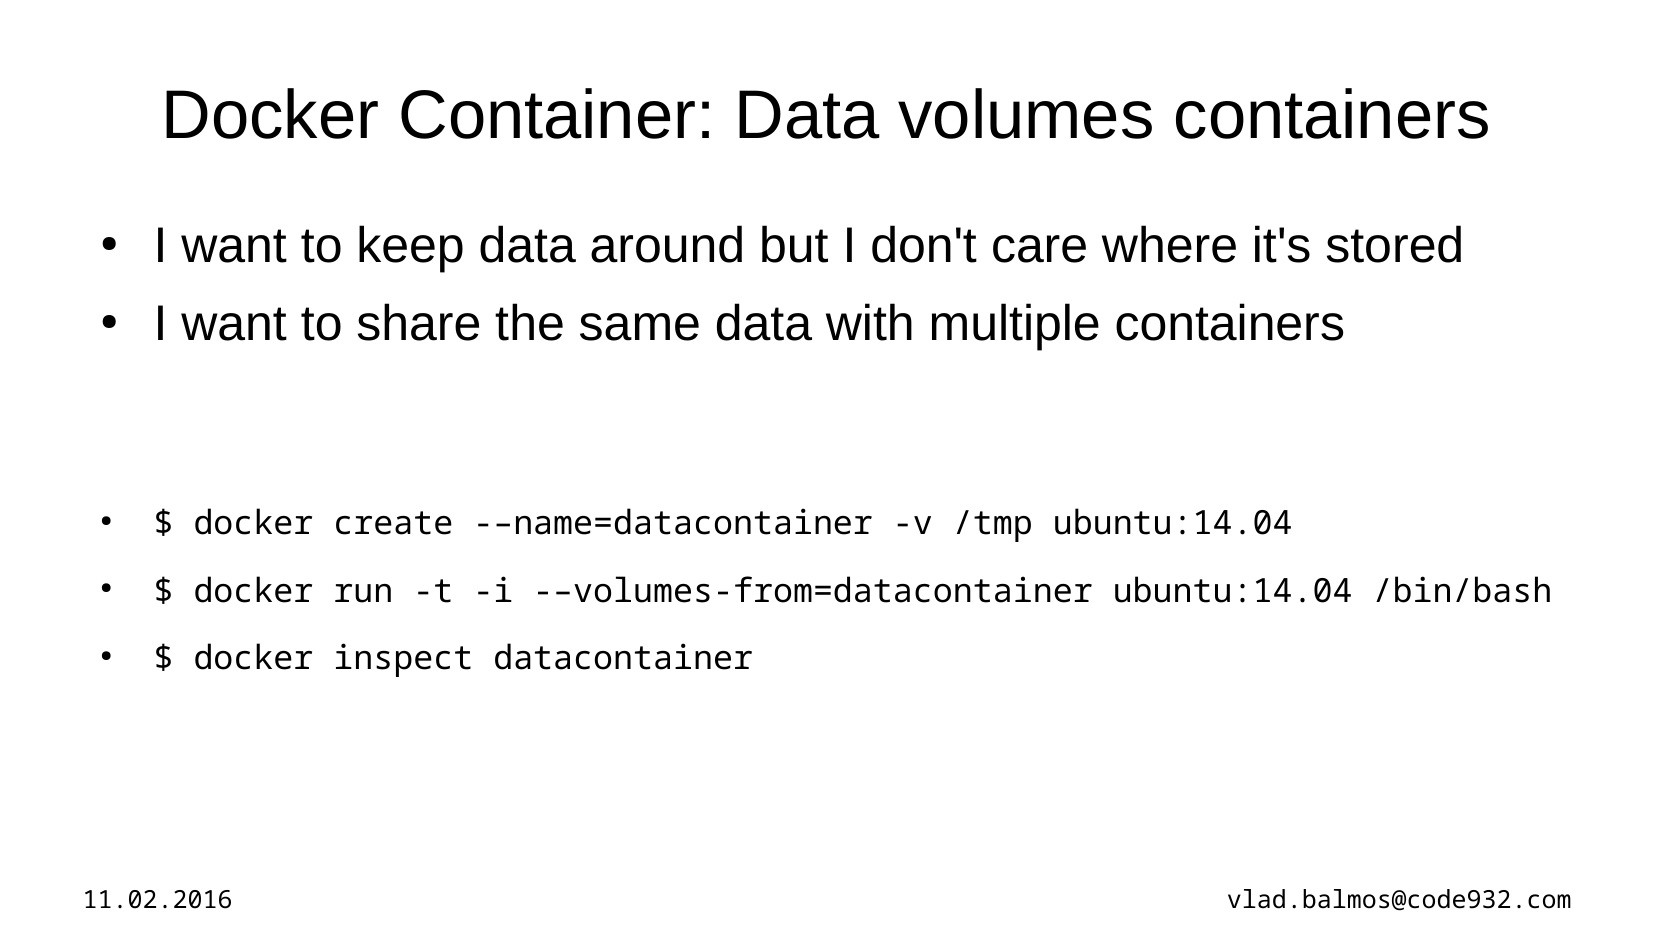

# Docker Container: Data volumes containers
I want to keep data around but I don't care where it's stored
I want to share the same data with multiple containers
$ docker create -–name=datacontainer -v /tmp ubuntu:14.04
$ docker run -t -i -–volumes-from=datacontainer ubuntu:14.04 /bin/bash
$ docker inspect datacontainer
11.02.2016
vlad.balmos@code932.com